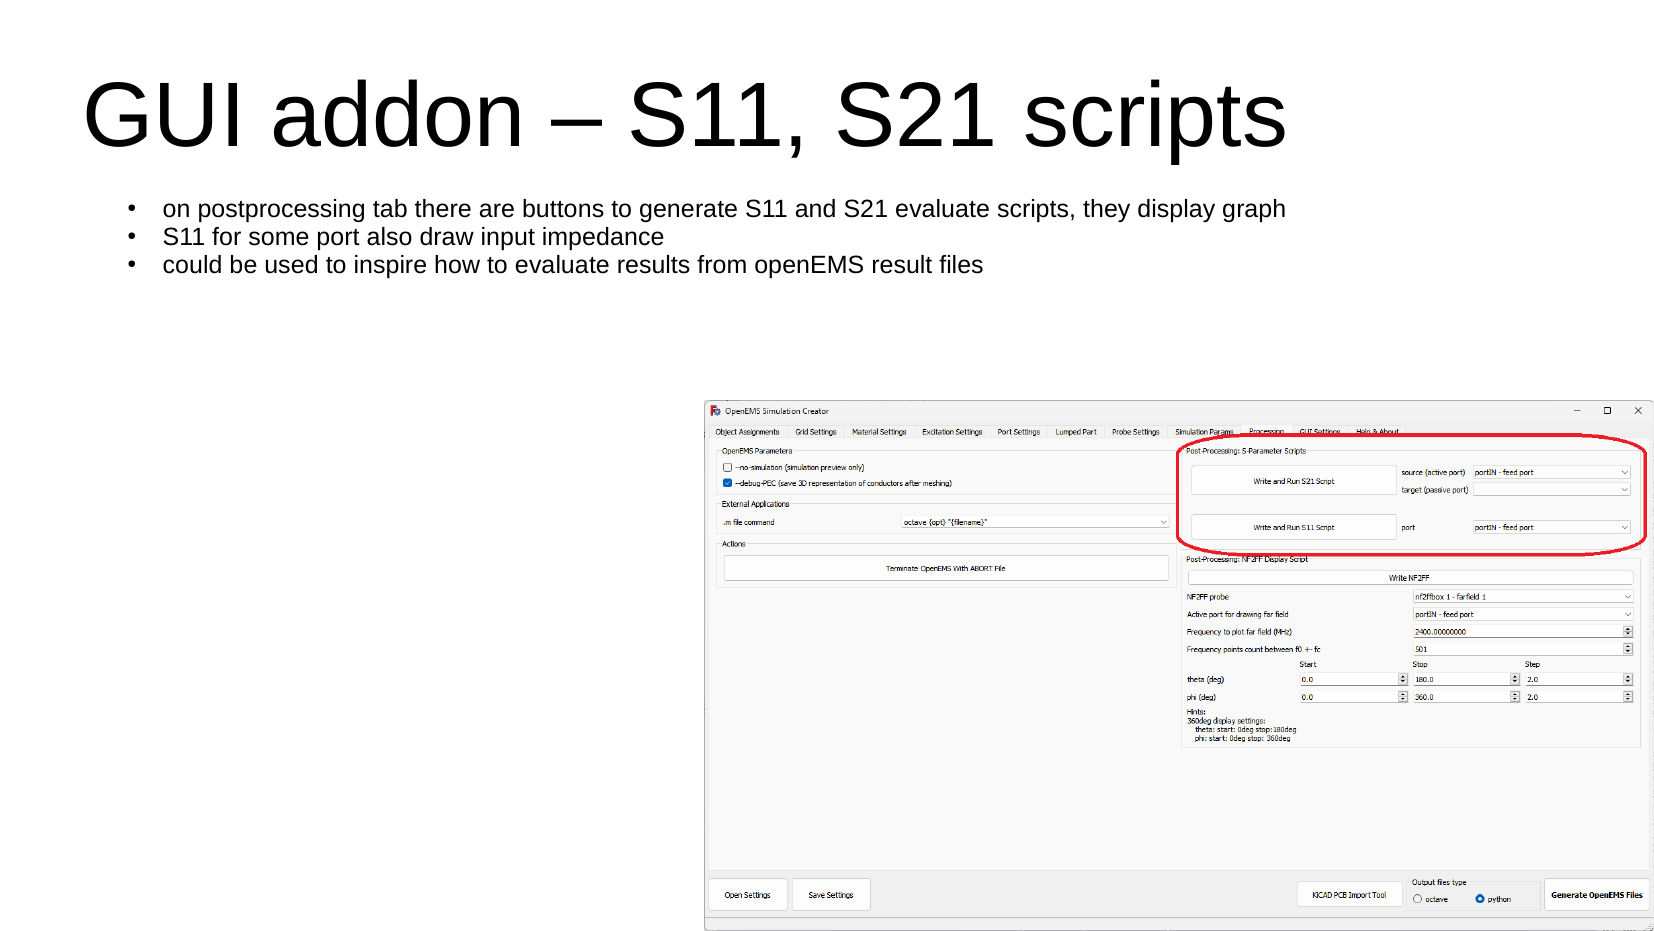

# GUI addon – S11, S21 scripts
on postprocessing tab there are buttons to generate S11 and S21 evaluate scripts, they display graph
S11 for some port also draw input impedance
could be used to inspire how to evaluate results from openEMS result files